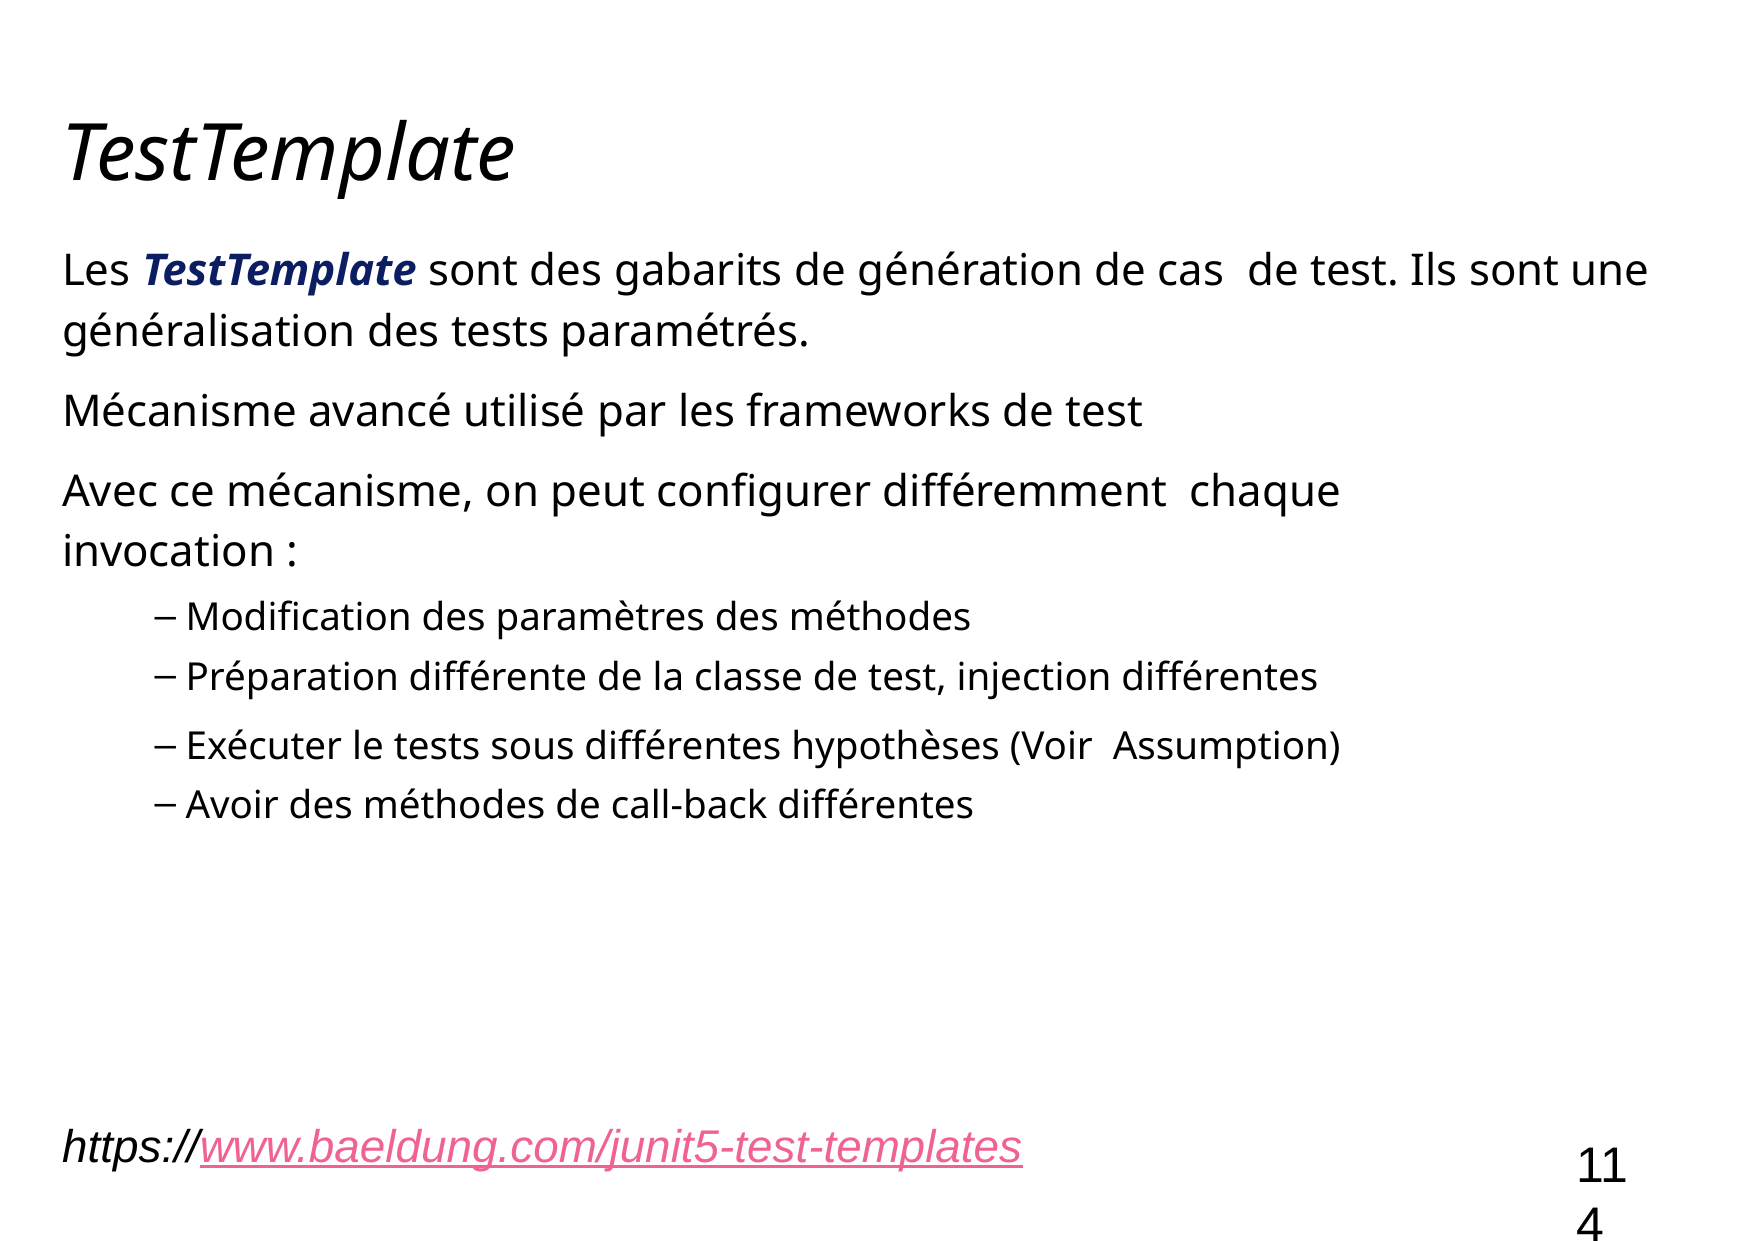

# TestTemplate
Les TestTemplate sont des gabarits de génération de cas de test. Ils sont une généralisation des tests paramétrés.
Mécanisme avancé utilisé par les frameworks de test
Avec ce mécanisme, on peut configurer différemment chaque invocation :
Modification des paramètres des méthodes
Préparation différente de la classe de test, injection différentes
Exécuter le tests sous différentes hypothèses (Voir Assumption)
Avoir des méthodes de call-back différentes
https://www.baeldung.com/junit5-test-templates
114